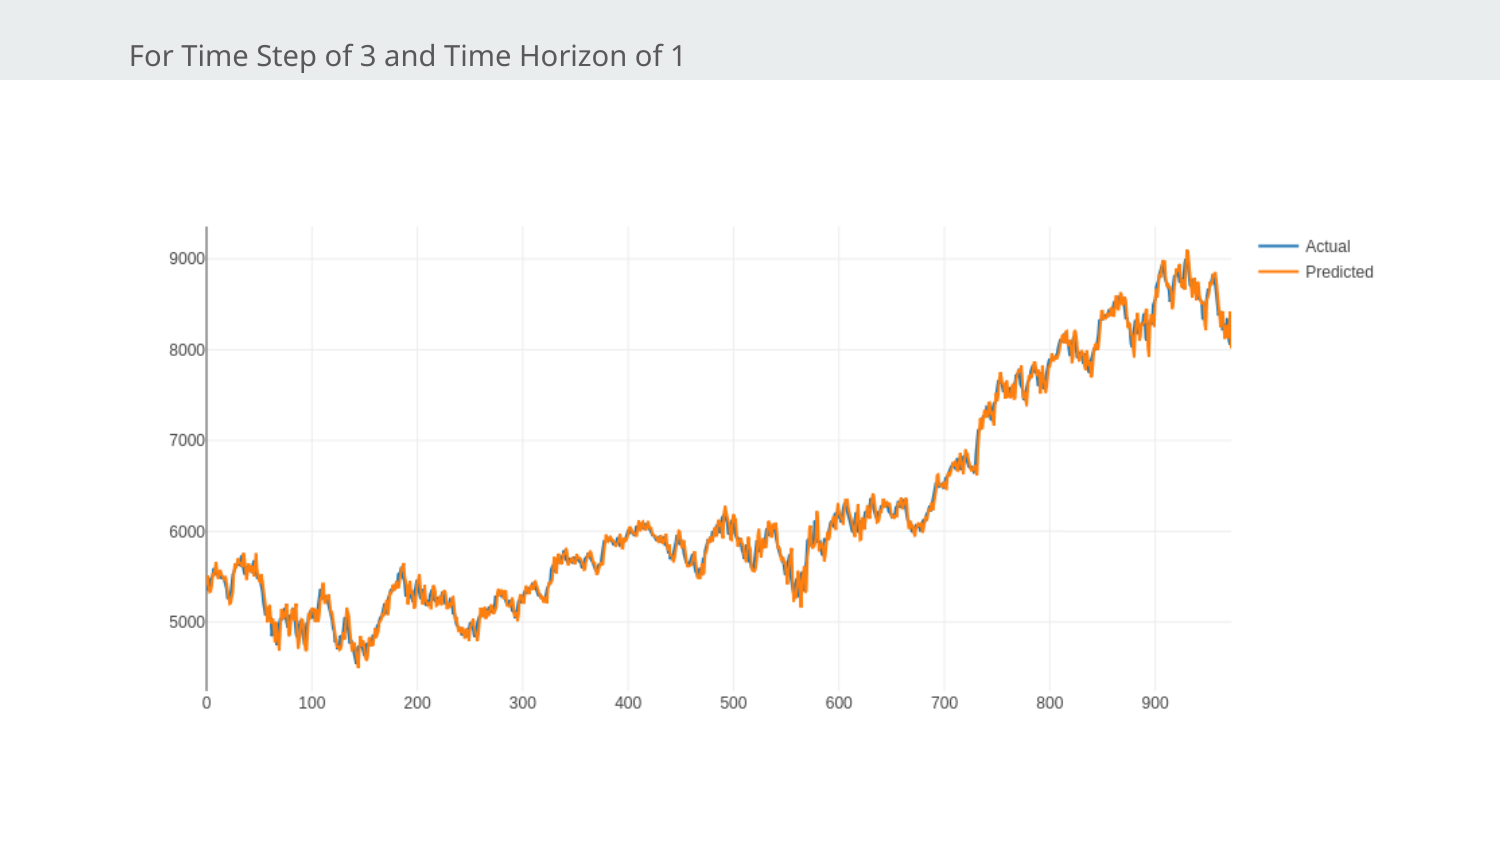

For Time Step of 3 and Time Horizon of 1